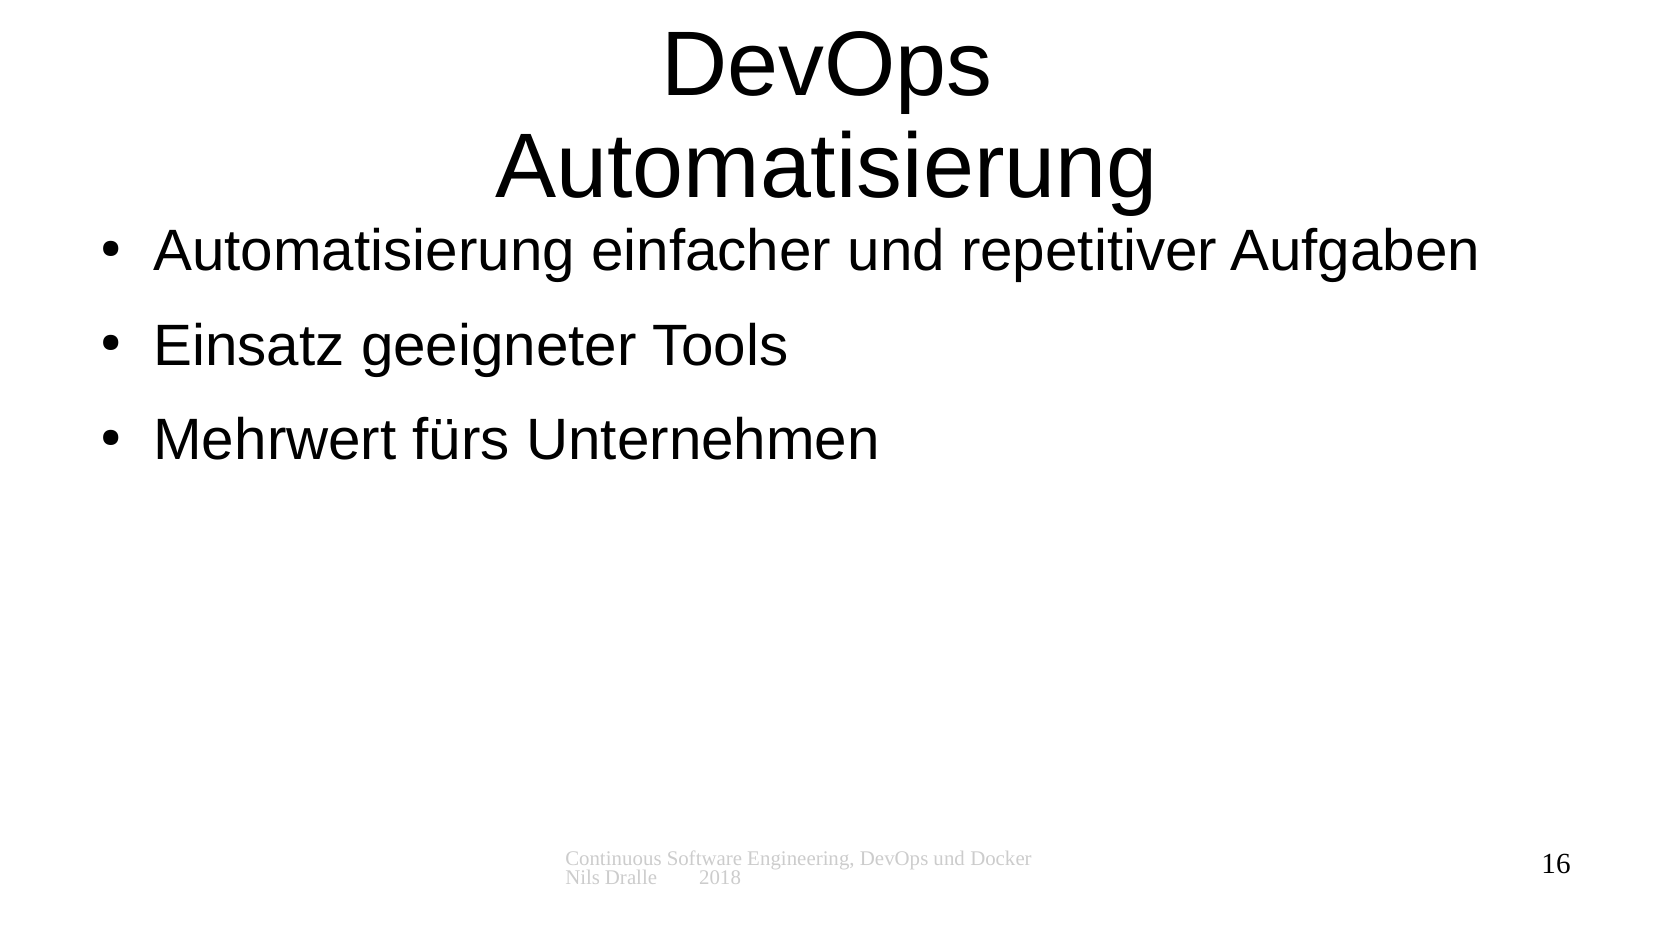

# DevOps Automatisierung
Automatisierung einfacher und repetitiver Aufgaben
Einsatz geeigneter Tools
Mehrwert fürs Unternehmen
Continuous Software Engineering, DevOps und Docker Nils Dralle 2018
16